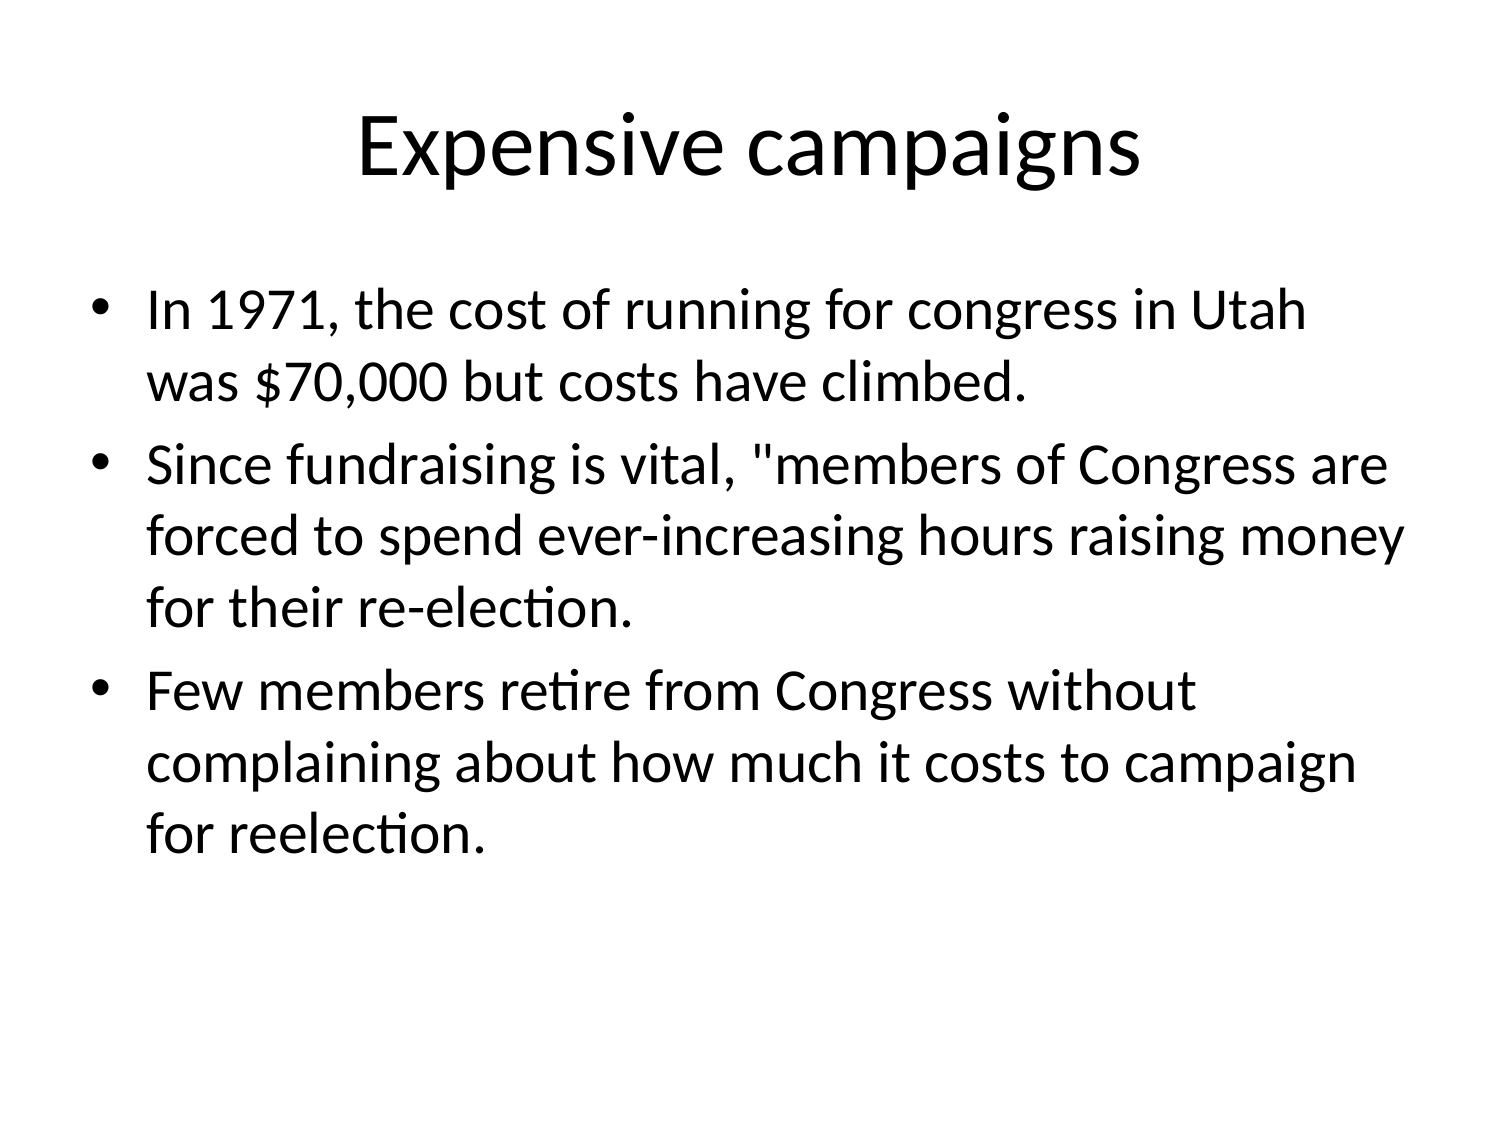

# Expensive campaigns
In 1971, the cost of running for congress in Utah was $70,000 but costs have climbed.
Since fundraising is vital, "members of Congress are forced to spend ever-increasing hours raising money for their re-election.
Few members retire from Congress without complaining about how much it costs to campaign for reelection.